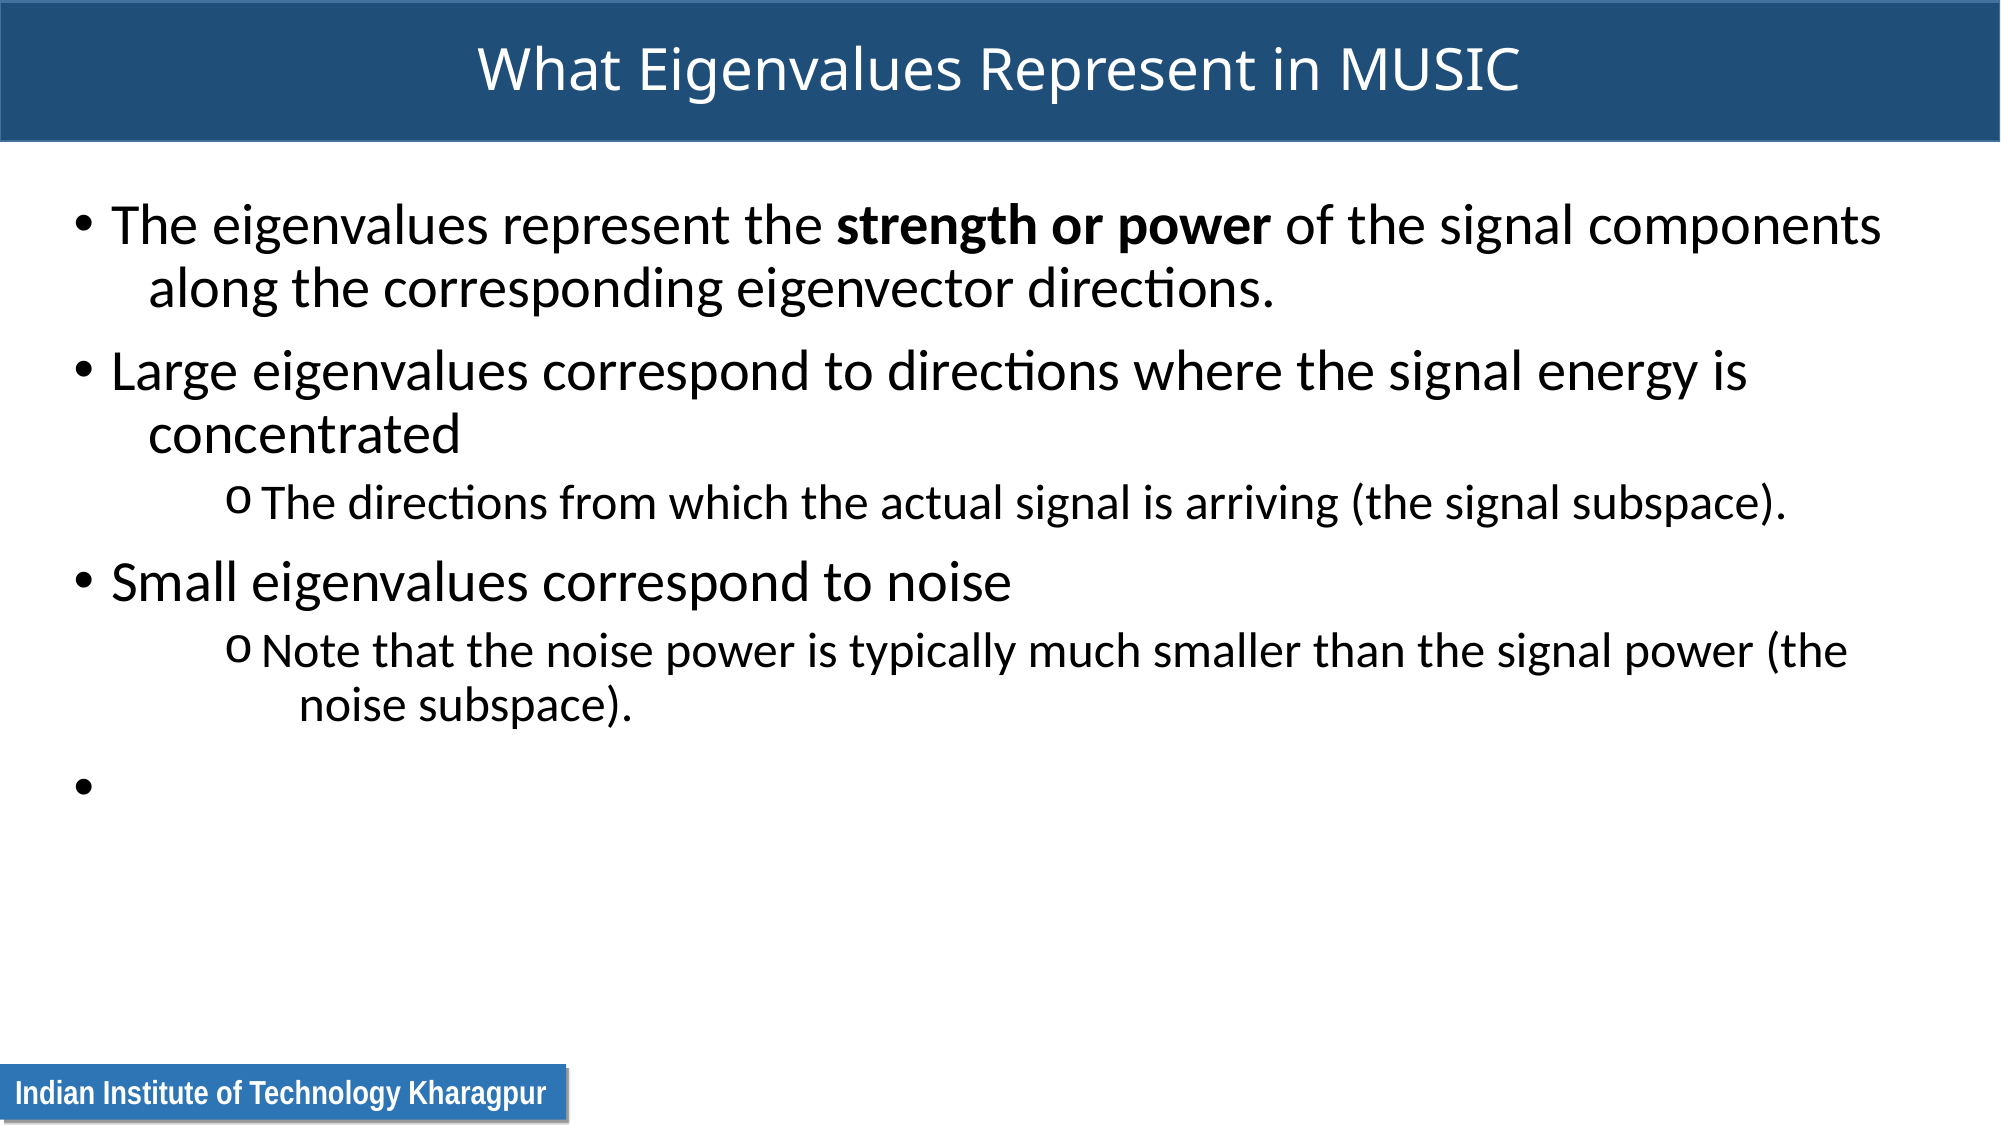

What Eigenvalues Represent in MUSIC
# The eigenvalues represent the strength or power of the signal components along the corresponding eigenvector directions.
Large eigenvalues correspond to directions where the signal energy is concentrated
The directions from which the actual signal is arriving (the signal subspace).
Small eigenvalues correspond to noise
Note that the noise power is typically much smaller than the signal power (the noise subspace).